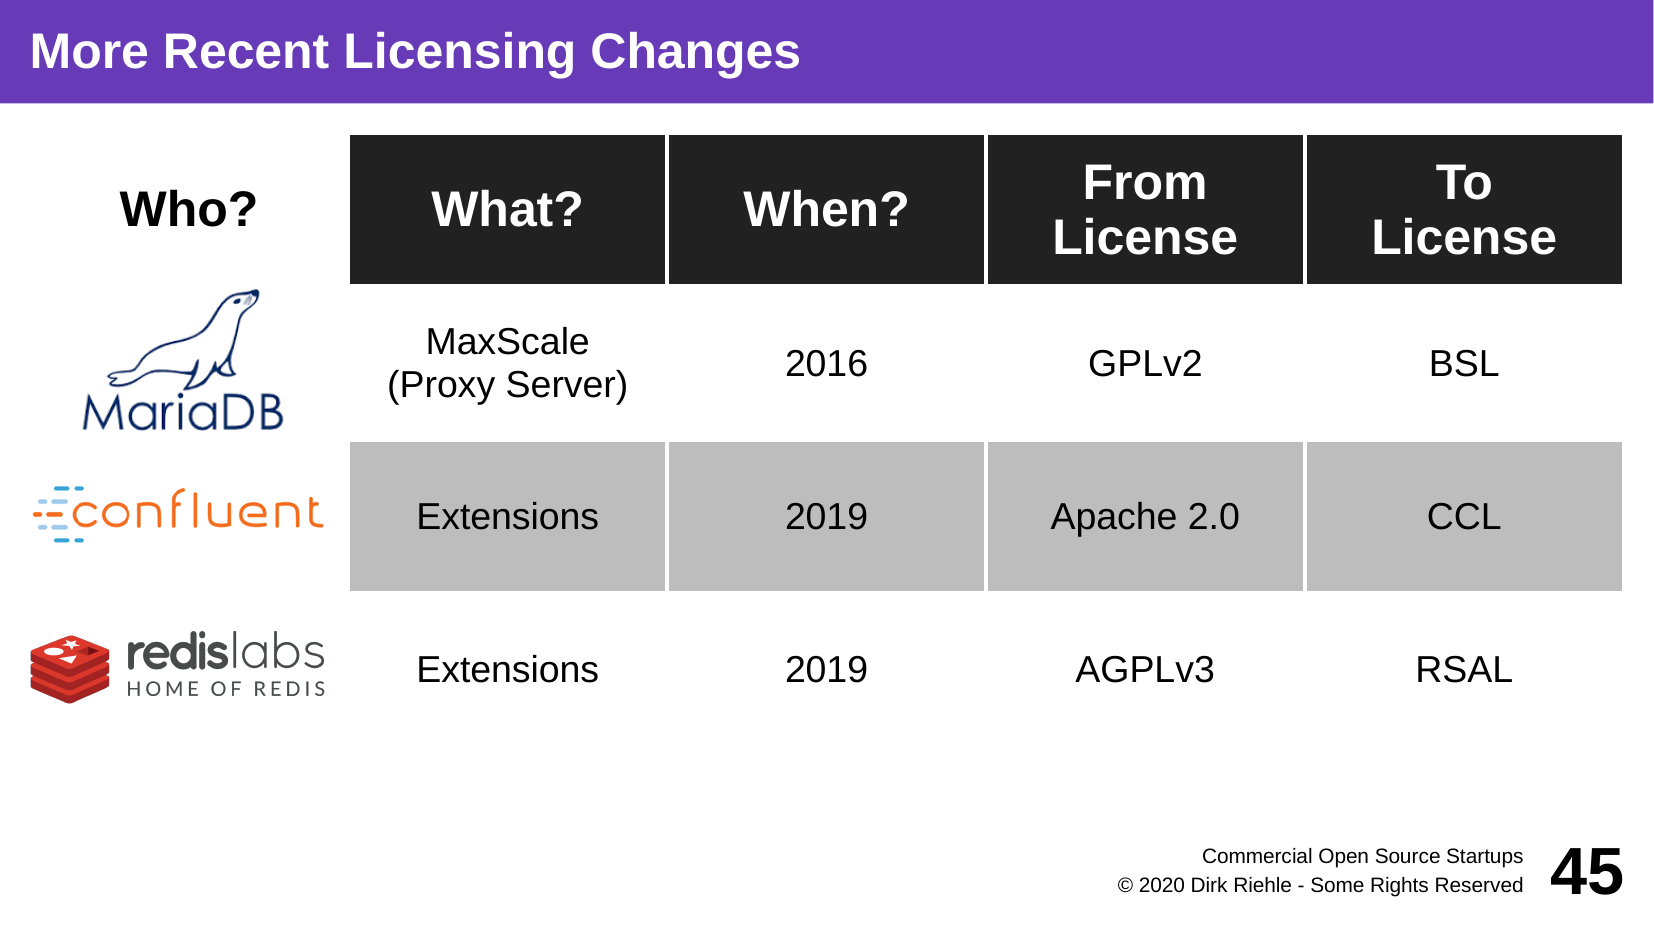

# More Recent Licensing Changes
| Who? | What? | When? | From License | To License |
| --- | --- | --- | --- | --- |
| | MaxScale (Proxy Server) | 2016 | GPLv2 | BSL |
| | Extensions | 2019 | Apache 2.0 | CCL |
| | Extensions | 2019 | AGPLv3 | RSAL |
Commercial Open Source Startups
45
© 2020 Dirk Riehle - Some Rights Reserved